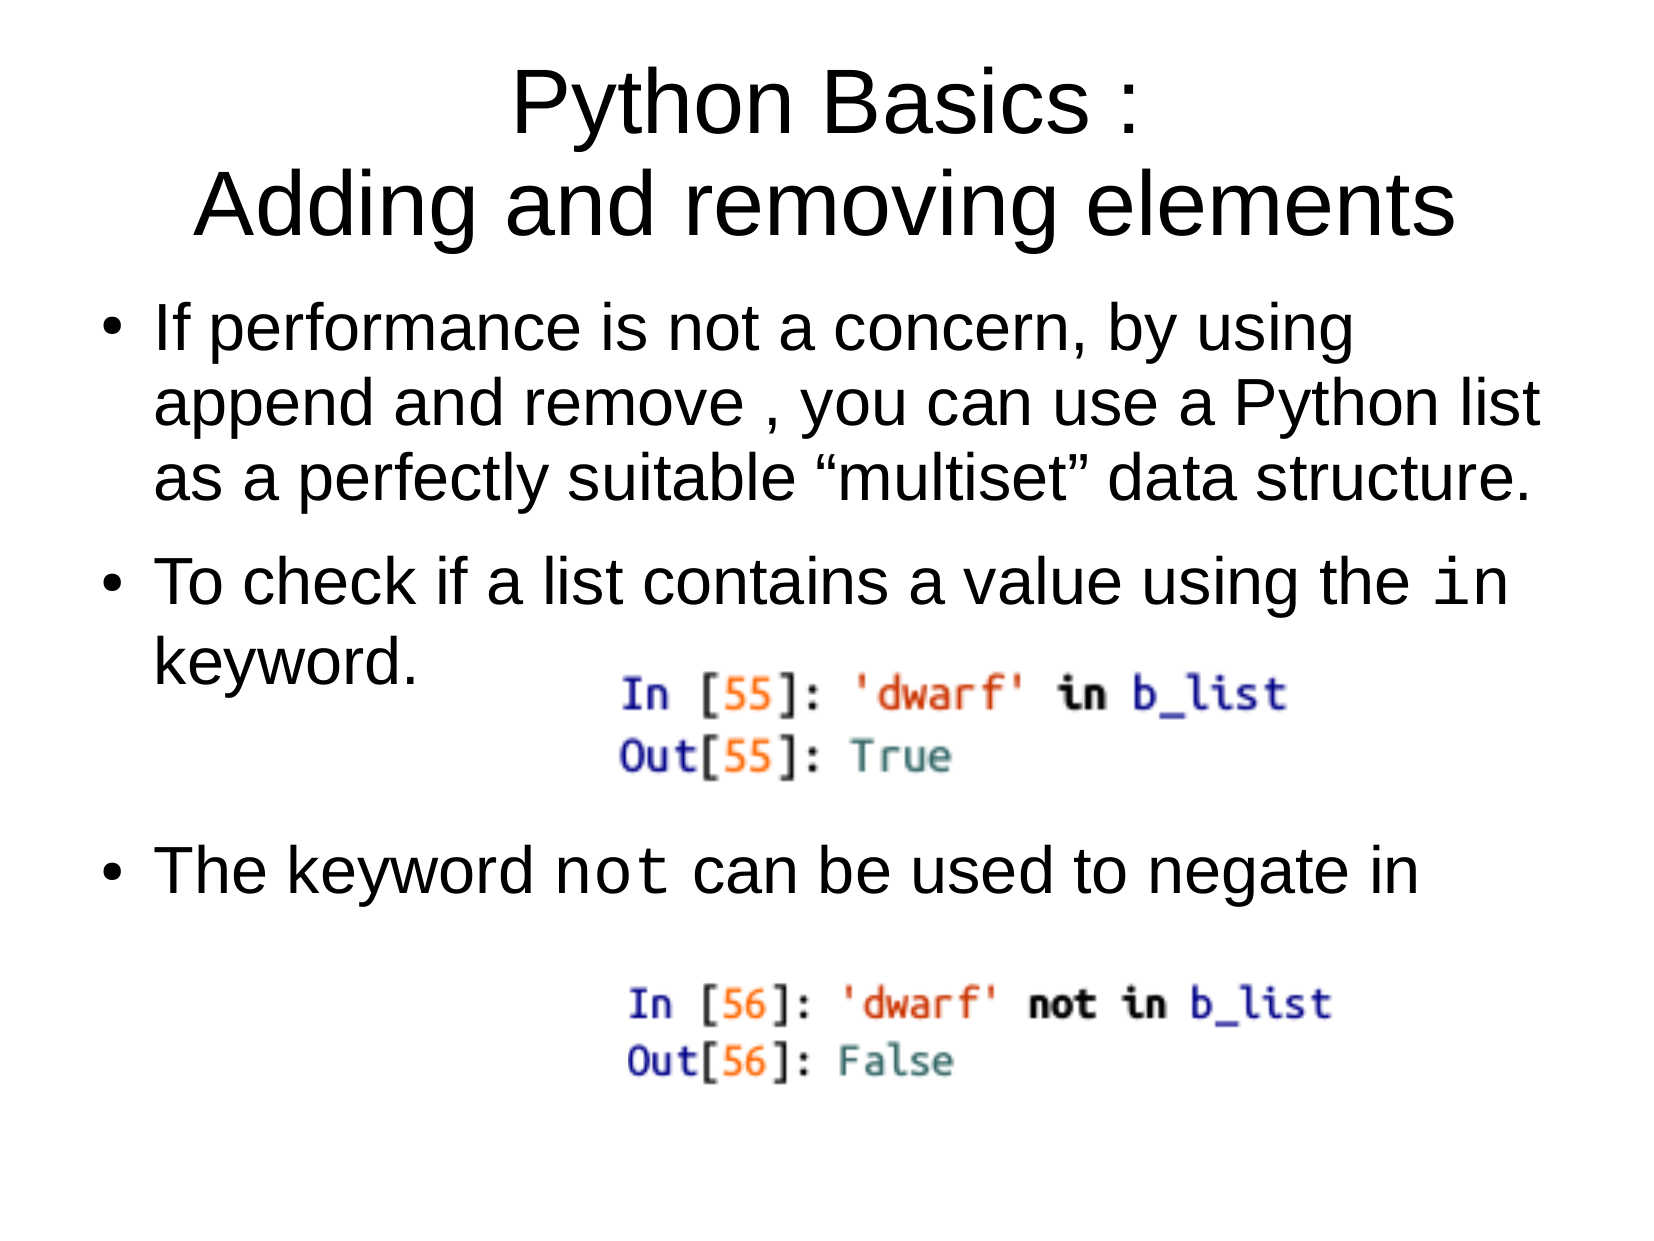

# Python Basics : Adding and removing elements
If performance is not a concern, by using append and remove , you can use a Python list as a perfectly suitable “multiset” data structure.
To check if a list contains a value using the in keyword.
The keyword not can be used to negate in